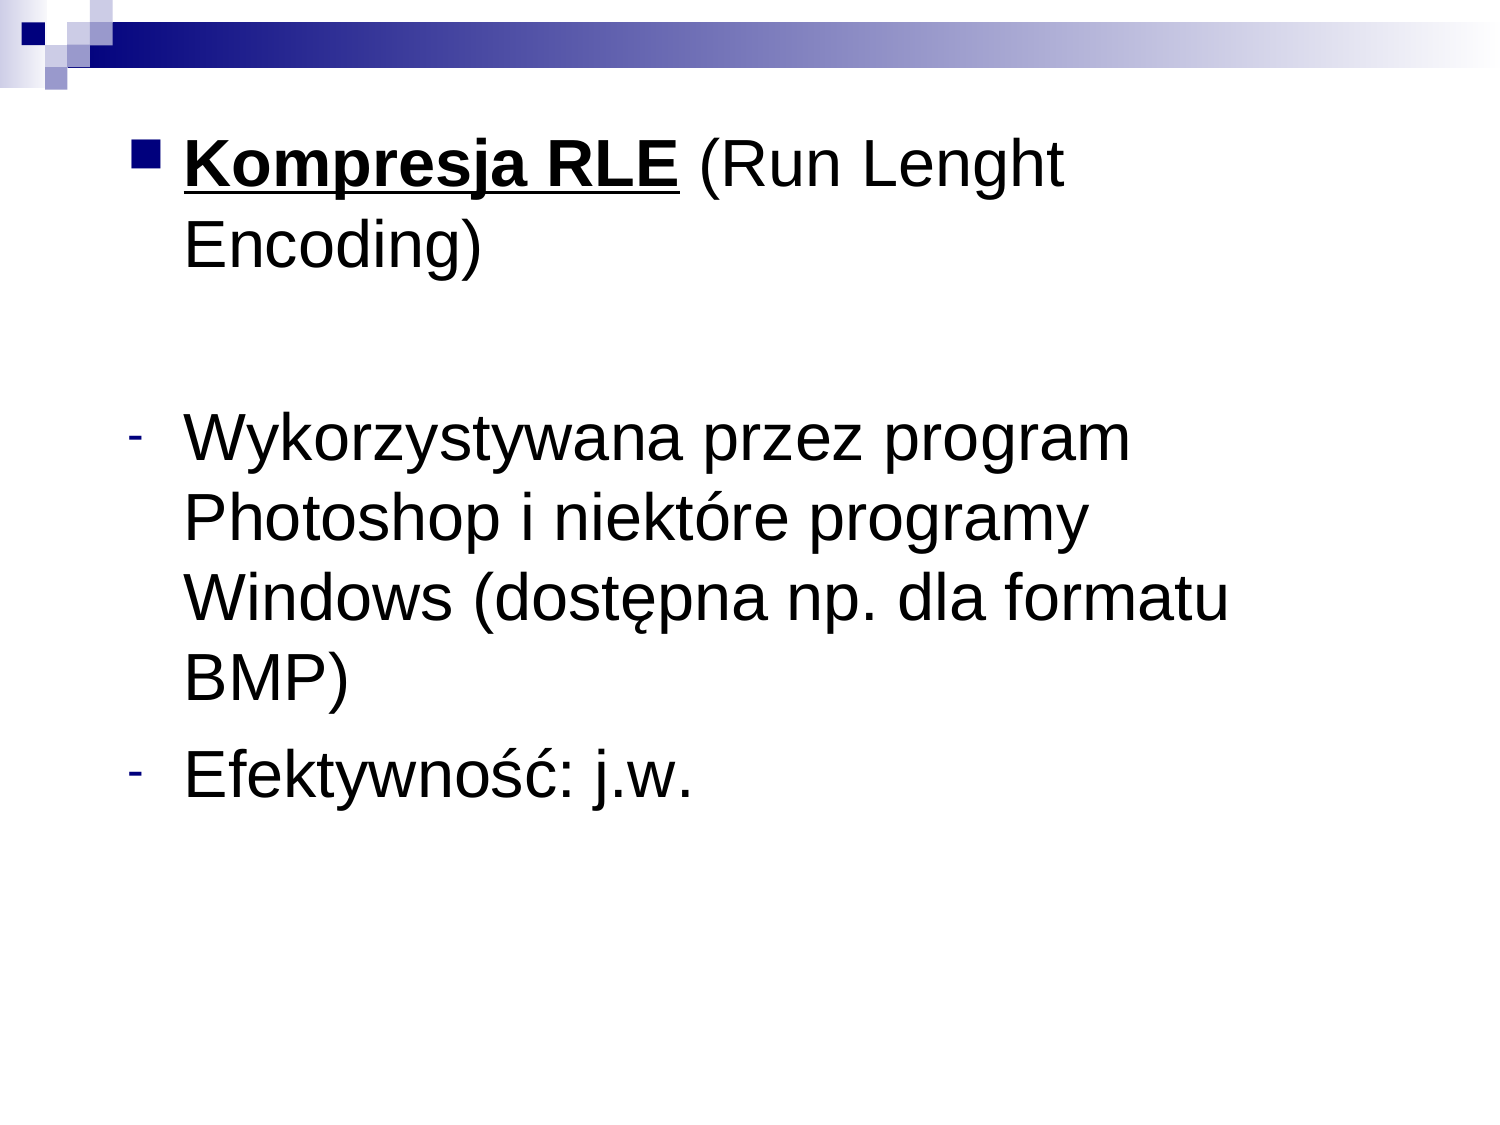

# Kompresja RLE (Run Lenght Encoding)
Wykorzystywana przez program Photoshop i niektóre programy Windows (dostępna np. dla formatu BMP)
Efektywność: j.w.